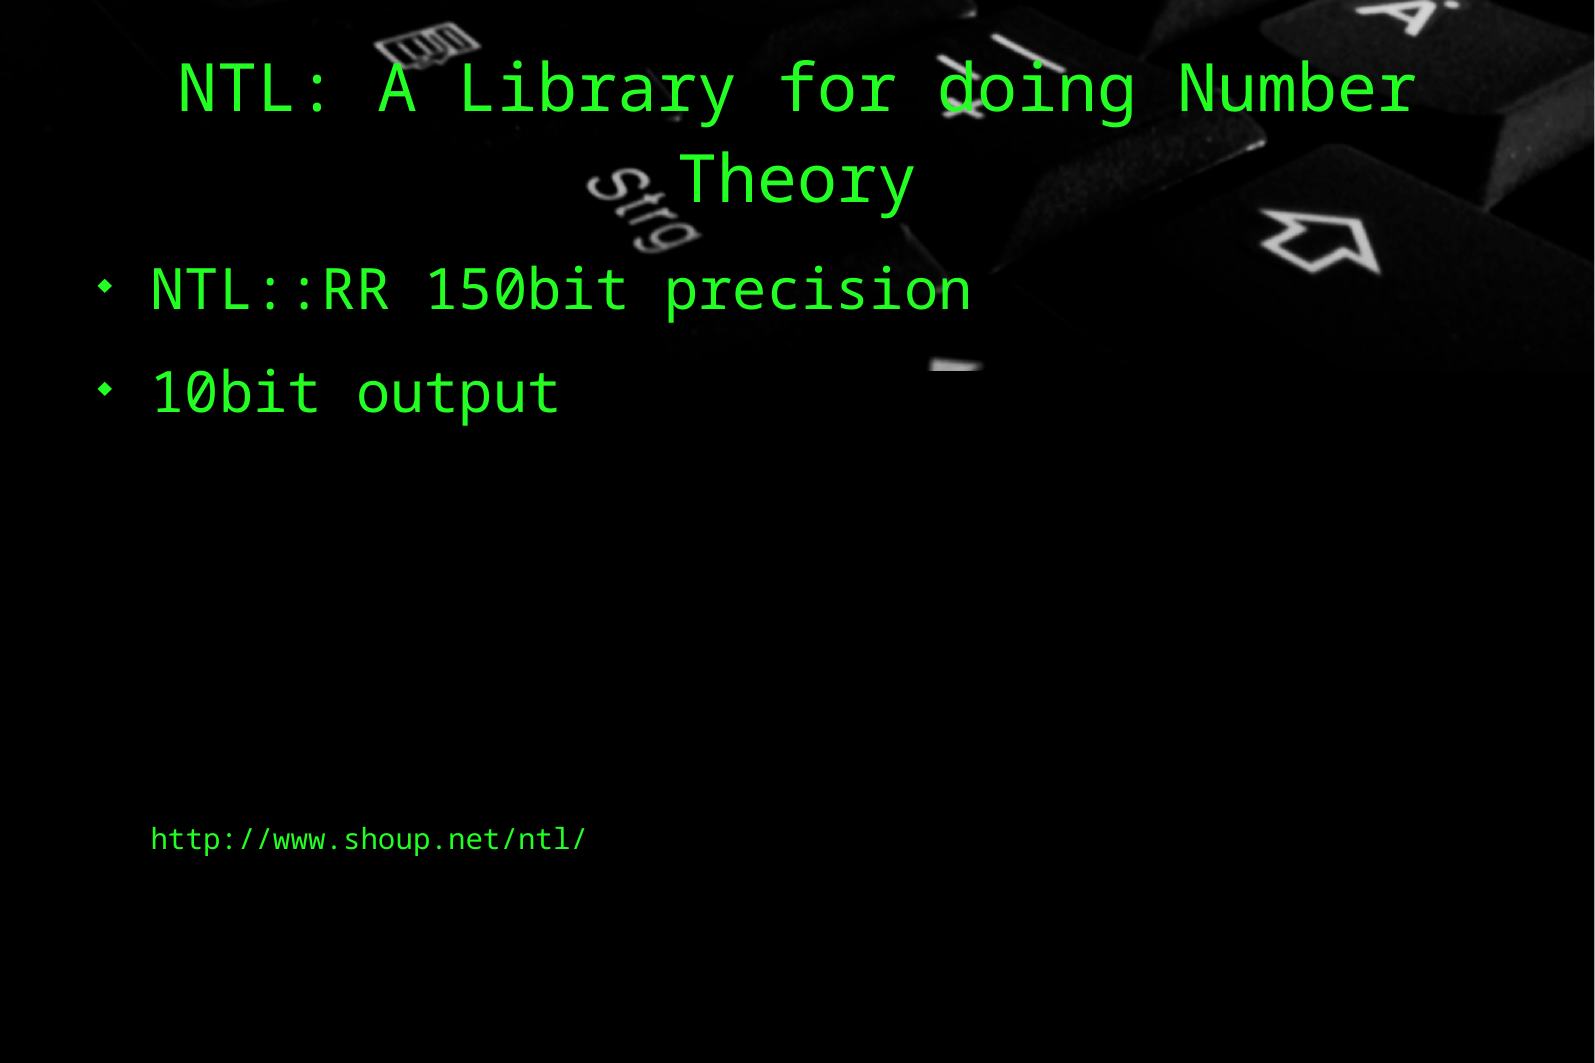

# NTL: A Library for doing Number Theory
NTL::RR 150bit precision
10bit output
http://www.shoup.net/ntl/